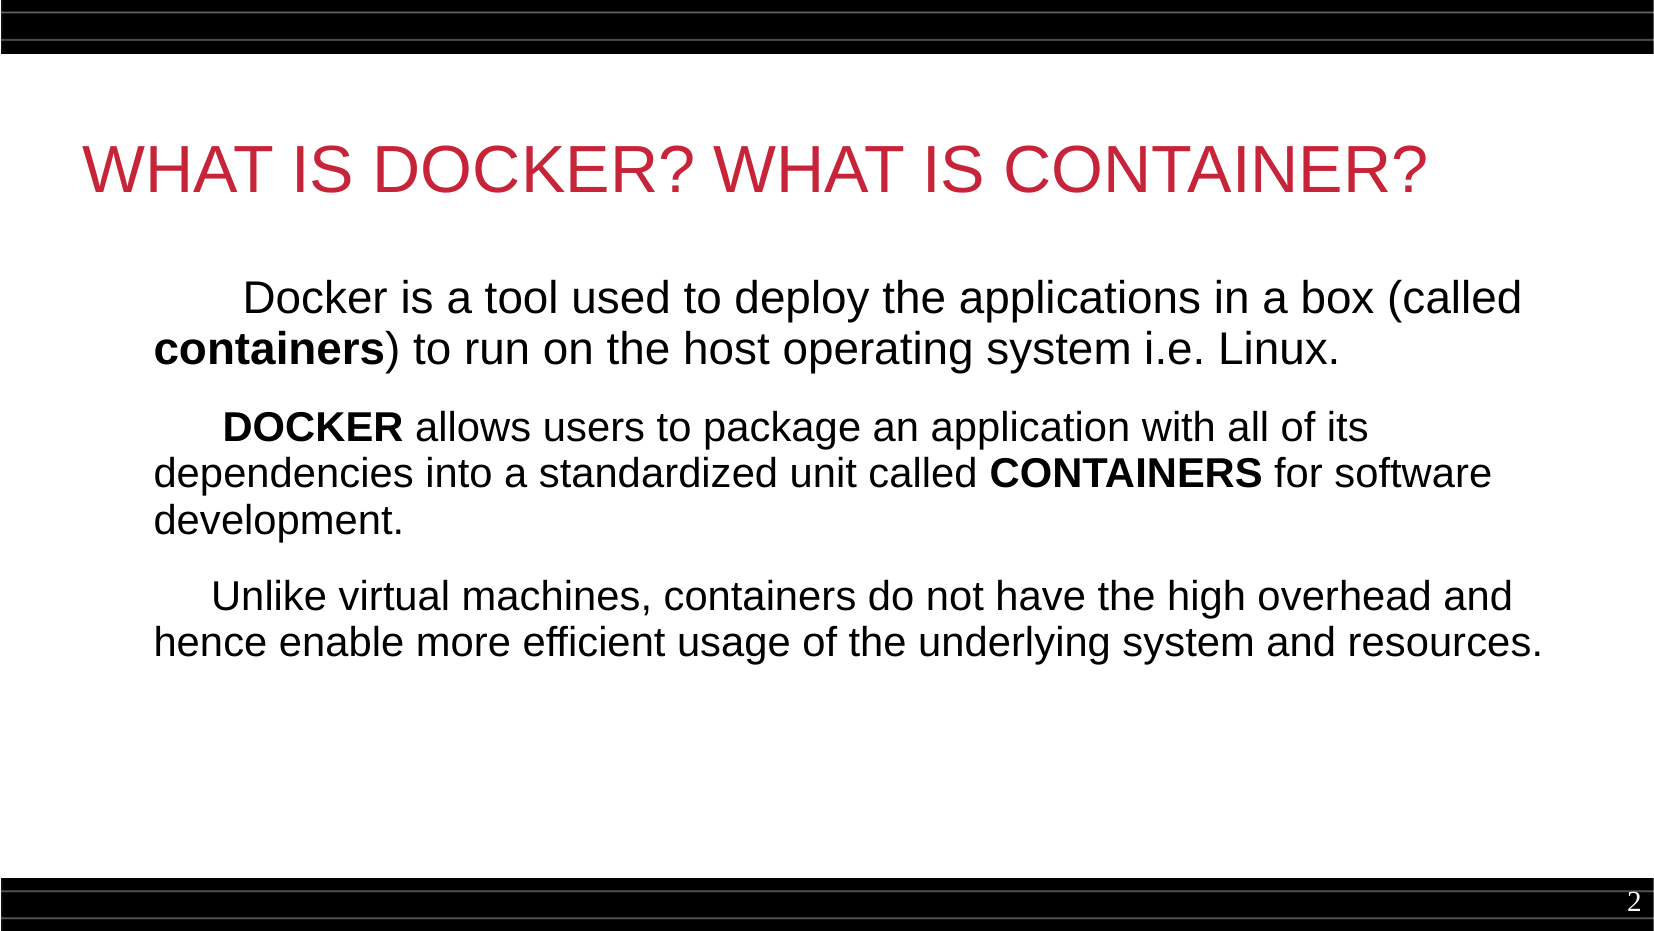

# WHAT IS DOCKER? WHAT IS CONTAINER?
 Docker is a tool used to deploy the applications in a box (called containers) to run on the host operating system i.e. Linux.
 DOCKER allows users to package an application with all of its dependencies into a standardized unit called CONTAINERS for software development.
 Unlike virtual machines, containers do not have the high overhead and hence enable more efficient usage of the underlying system and resources.